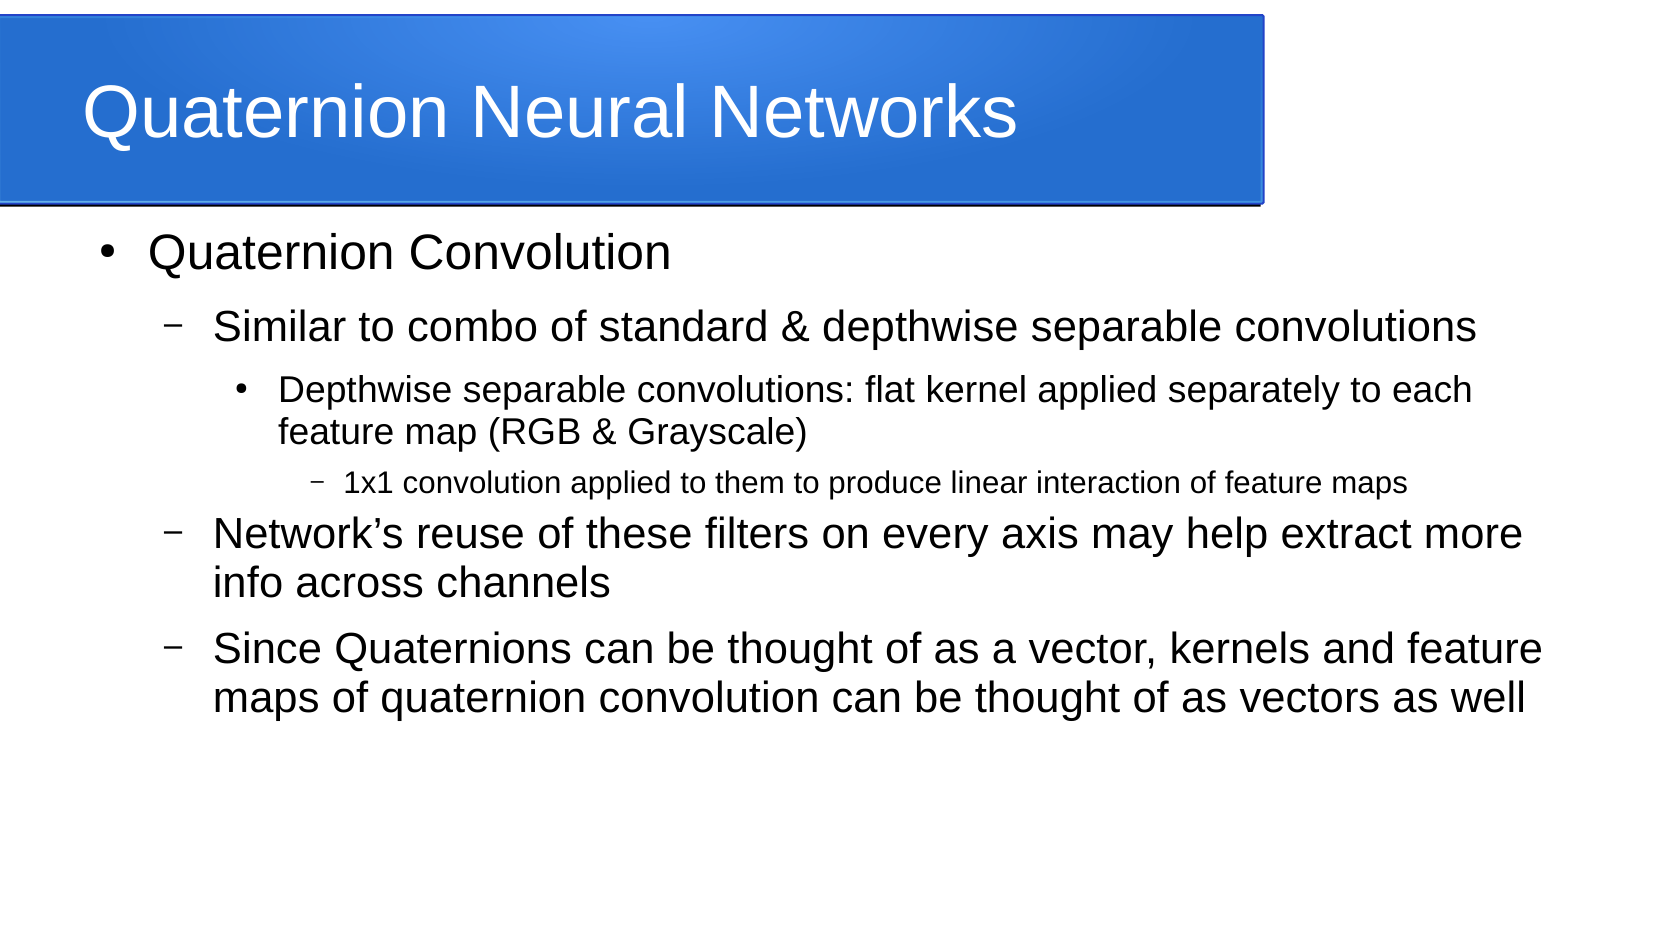

# Quaternion Neural Networks
Quaternion Convolution
Similar to combo of standard & depthwise separable convolutions
Depthwise separable convolutions: flat kernel applied separately to each feature map (RGB & Grayscale)
1x1 convolution applied to them to produce linear interaction of feature maps
Network’s reuse of these filters on every axis may help extract more info across channels
Since Quaternions can be thought of as a vector, kernels and feature maps of quaternion convolution can be thought of as vectors as well